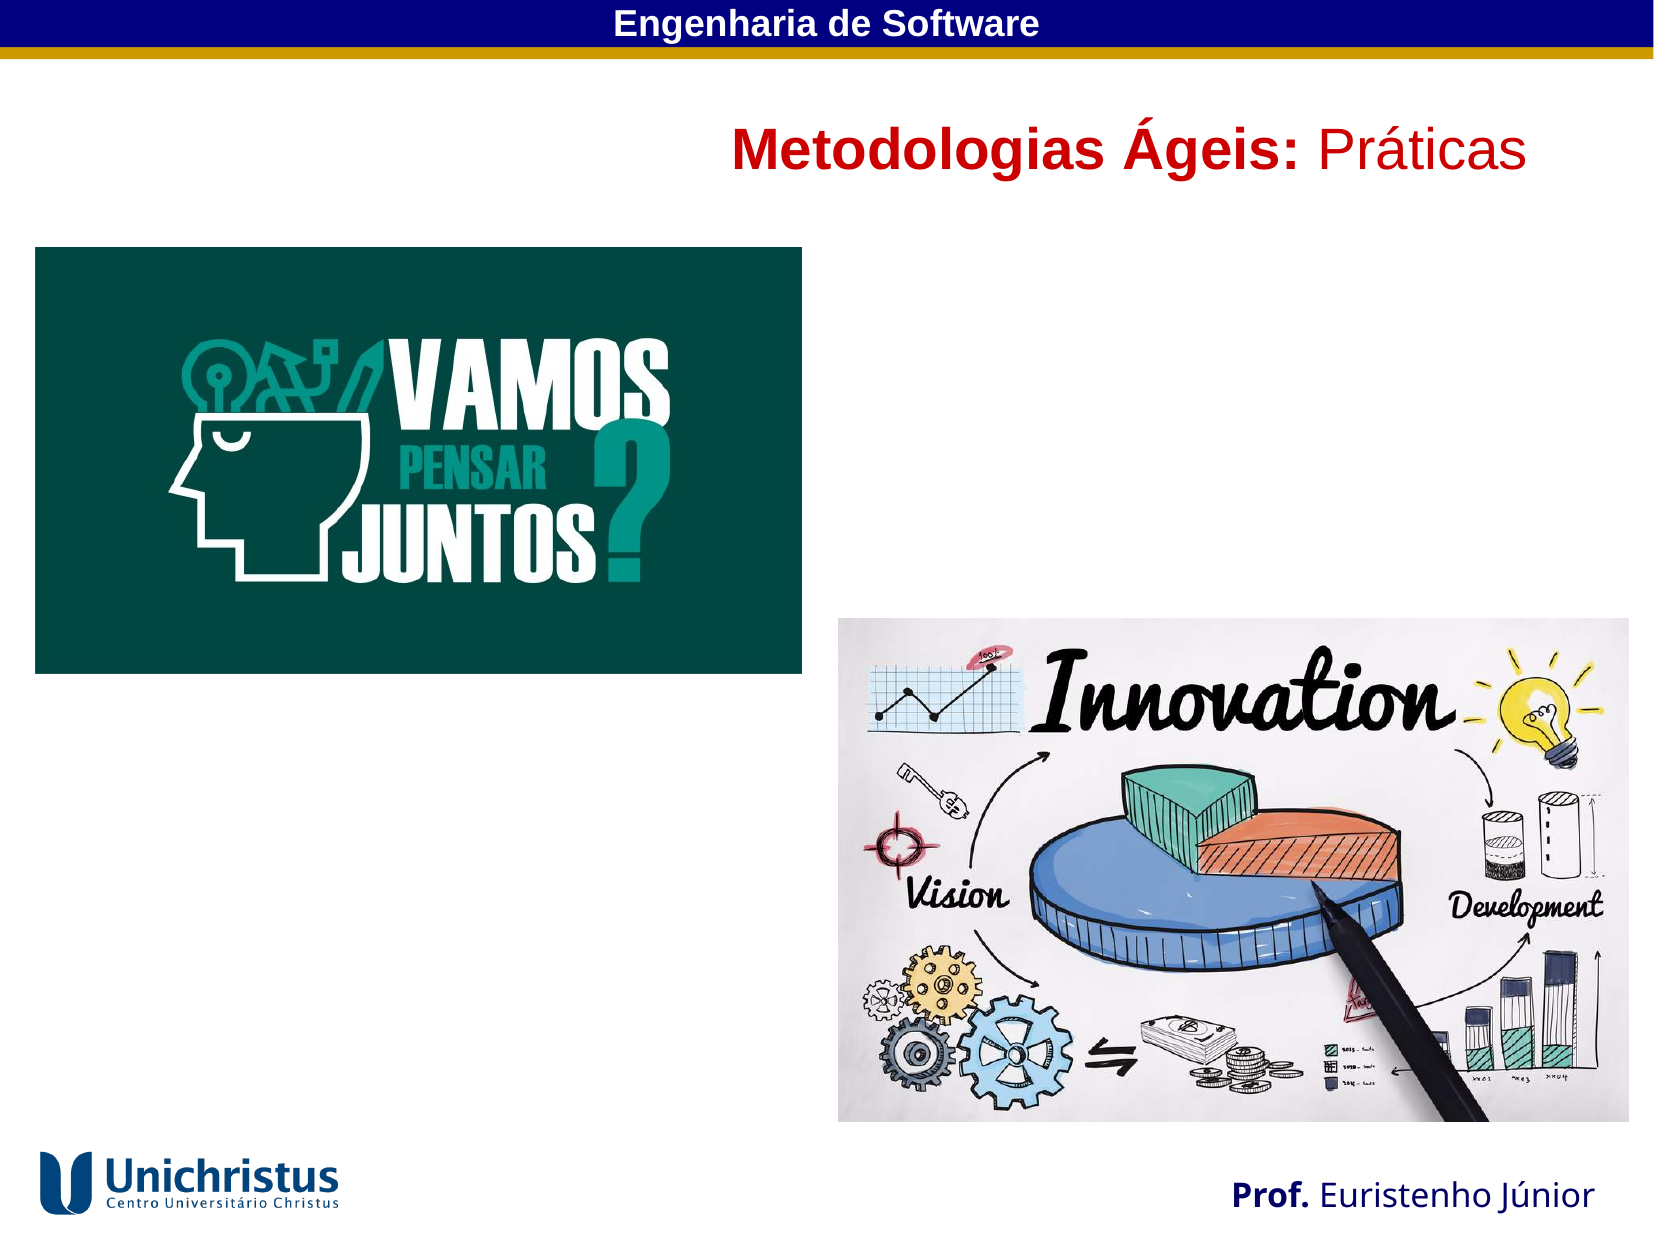

Engenharia de Software
Metodologias Ágeis: Práticas
Prof. Euristenho Júnior